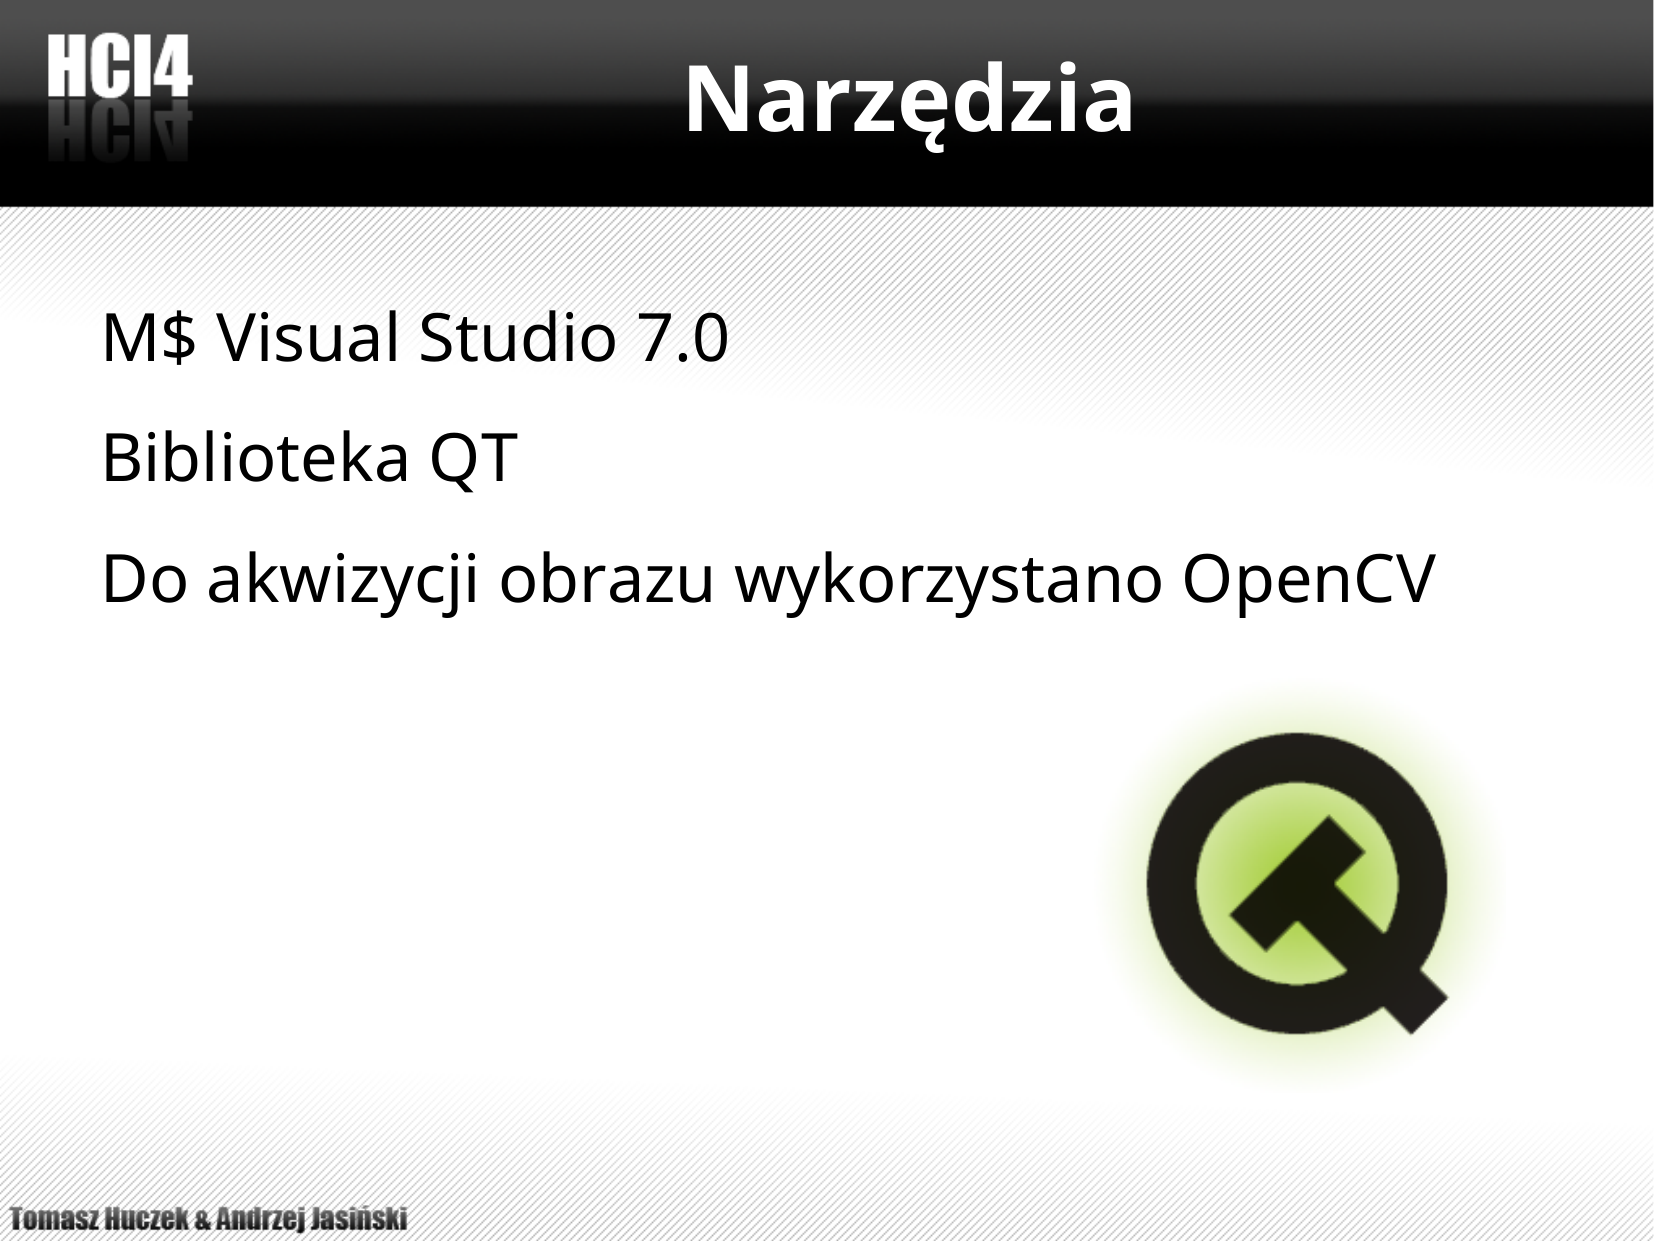

# Narzędzia
M$ Visual Studio 7.0
Biblioteka QT
Do akwizycji obrazu wykorzystano OpenCV